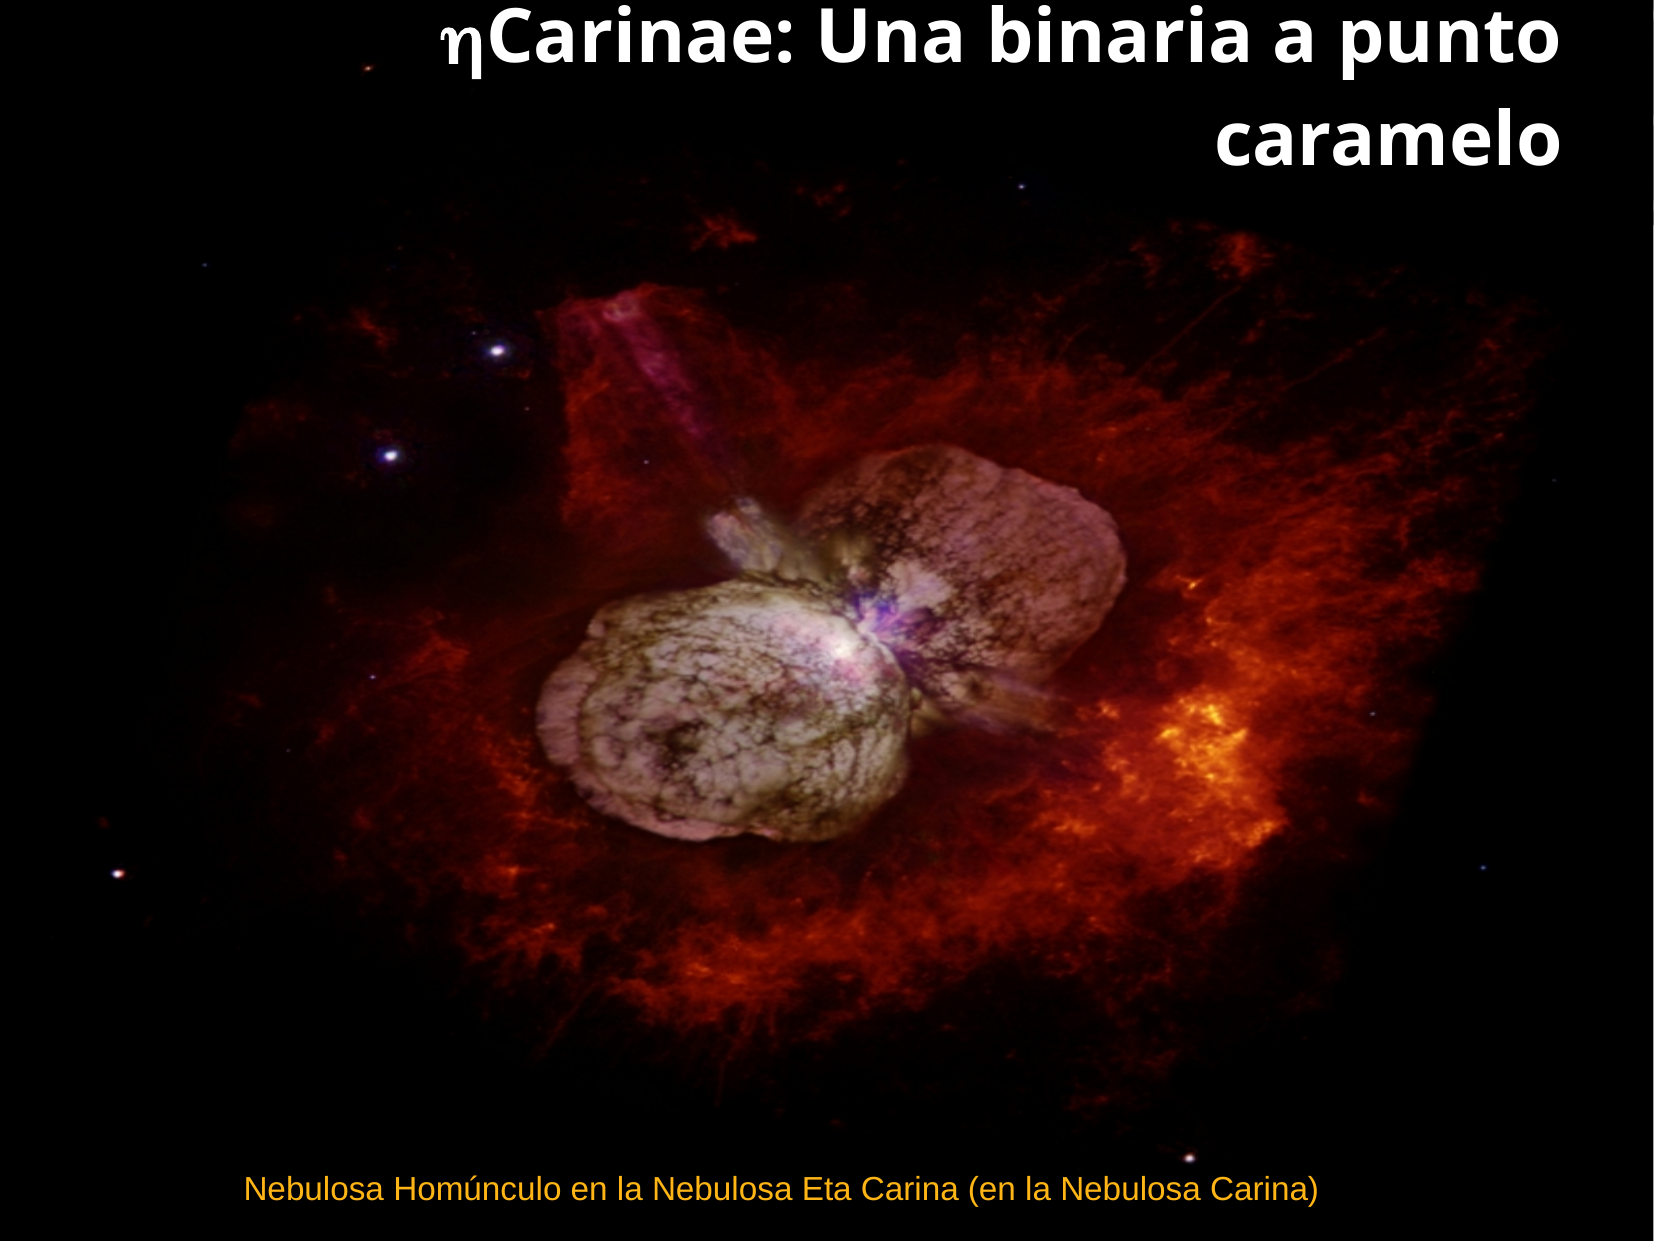

# hCarinae: Una binaria a punto caramelo
Nebulosa Homúnculo en la Nebulosa Eta Carina (en la Nebulosa Carina)
Oct 24, 2017
H. Asorey - IPAC 2017 - 11
13